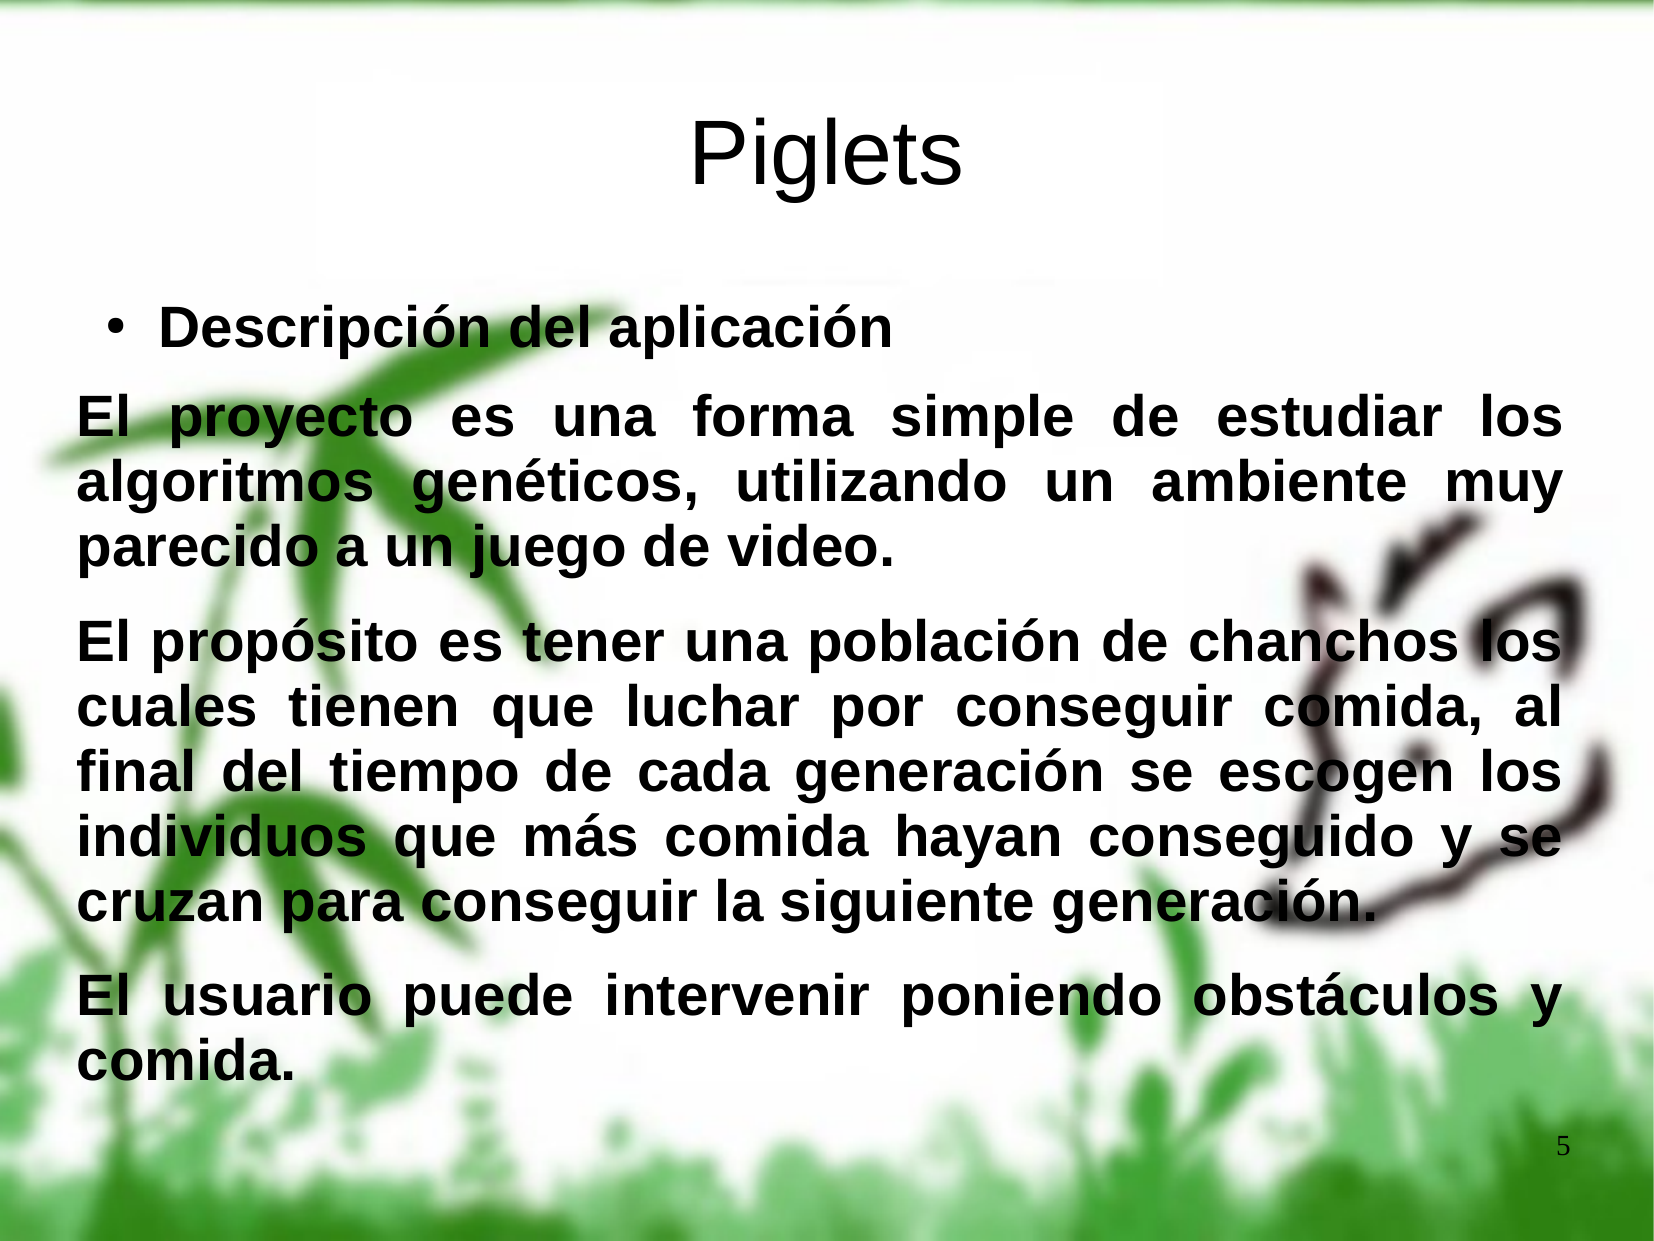

# Piglets
Descripción del aplicación
El proyecto es una forma simple de estudiar los algoritmos genéticos, utilizando un ambiente muy parecido a un juego de video.
El propósito es tener una población de chanchos los cuales tienen que luchar por conseguir comida, al final del tiempo de cada generación se escogen los individuos que más comida hayan conseguido y se cruzan para conseguir la siguiente generación.
El usuario puede intervenir poniendo obstáculos y comida.
5